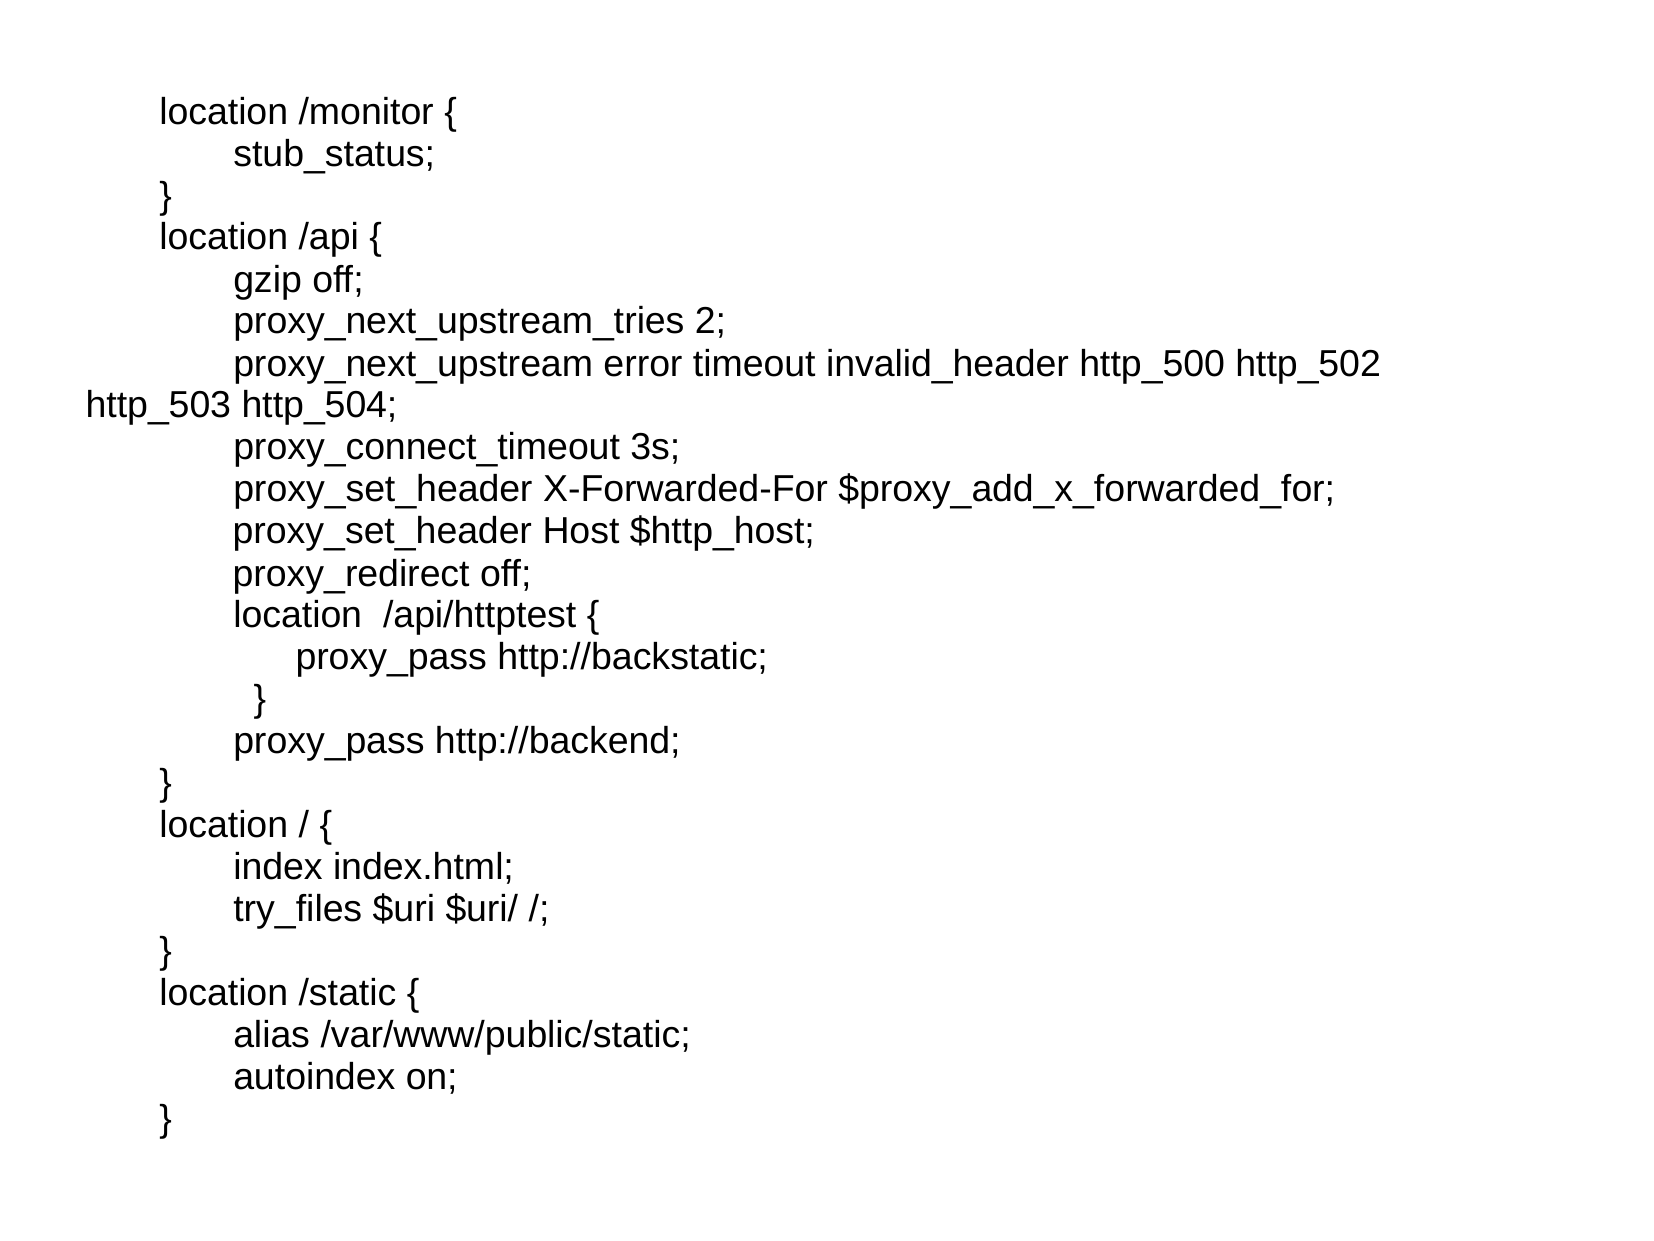

location /monitor {
		stub_status;
	}
	location /api {
		gzip off;
		proxy_next_upstream_tries 2;
		proxy_next_upstream error timeout invalid_header http_500 http_502 http_503 http_504;
		proxy_connect_timeout 3s;
		proxy_set_header X-Forwarded-For $proxy_add_x_forwarded_for;
 proxy_set_header Host $http_host;
 proxy_redirect off;
		location /api/httptest {
 proxy_pass http://backstatic;
 }
		proxy_pass http://backend;
	}
	location / {
		index index.html;
		try_files $uri $uri/ /;
	}
	location /static {
		alias /var/www/public/static;
		autoindex on;
	}